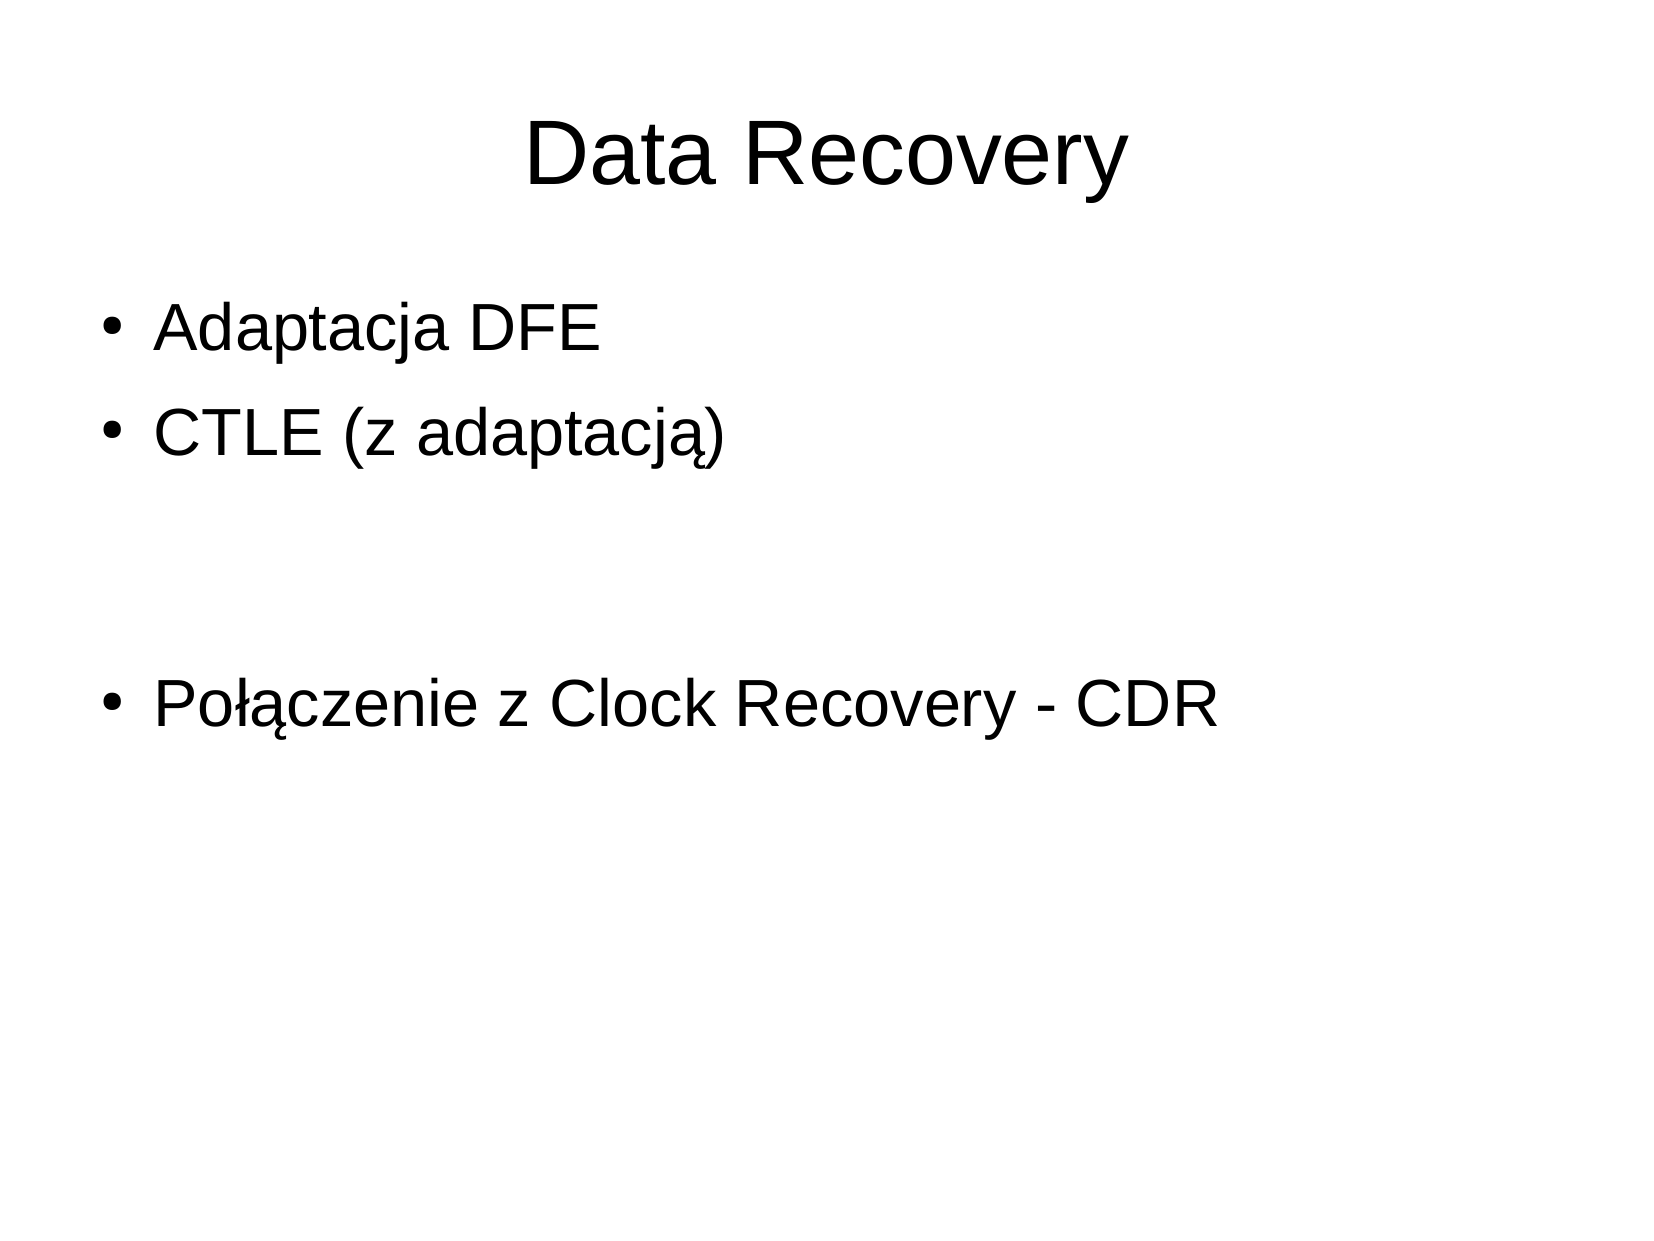

# Data Recovery
Adaptacja DFE
CTLE (z adaptacją)
Połączenie z Clock Recovery - CDR